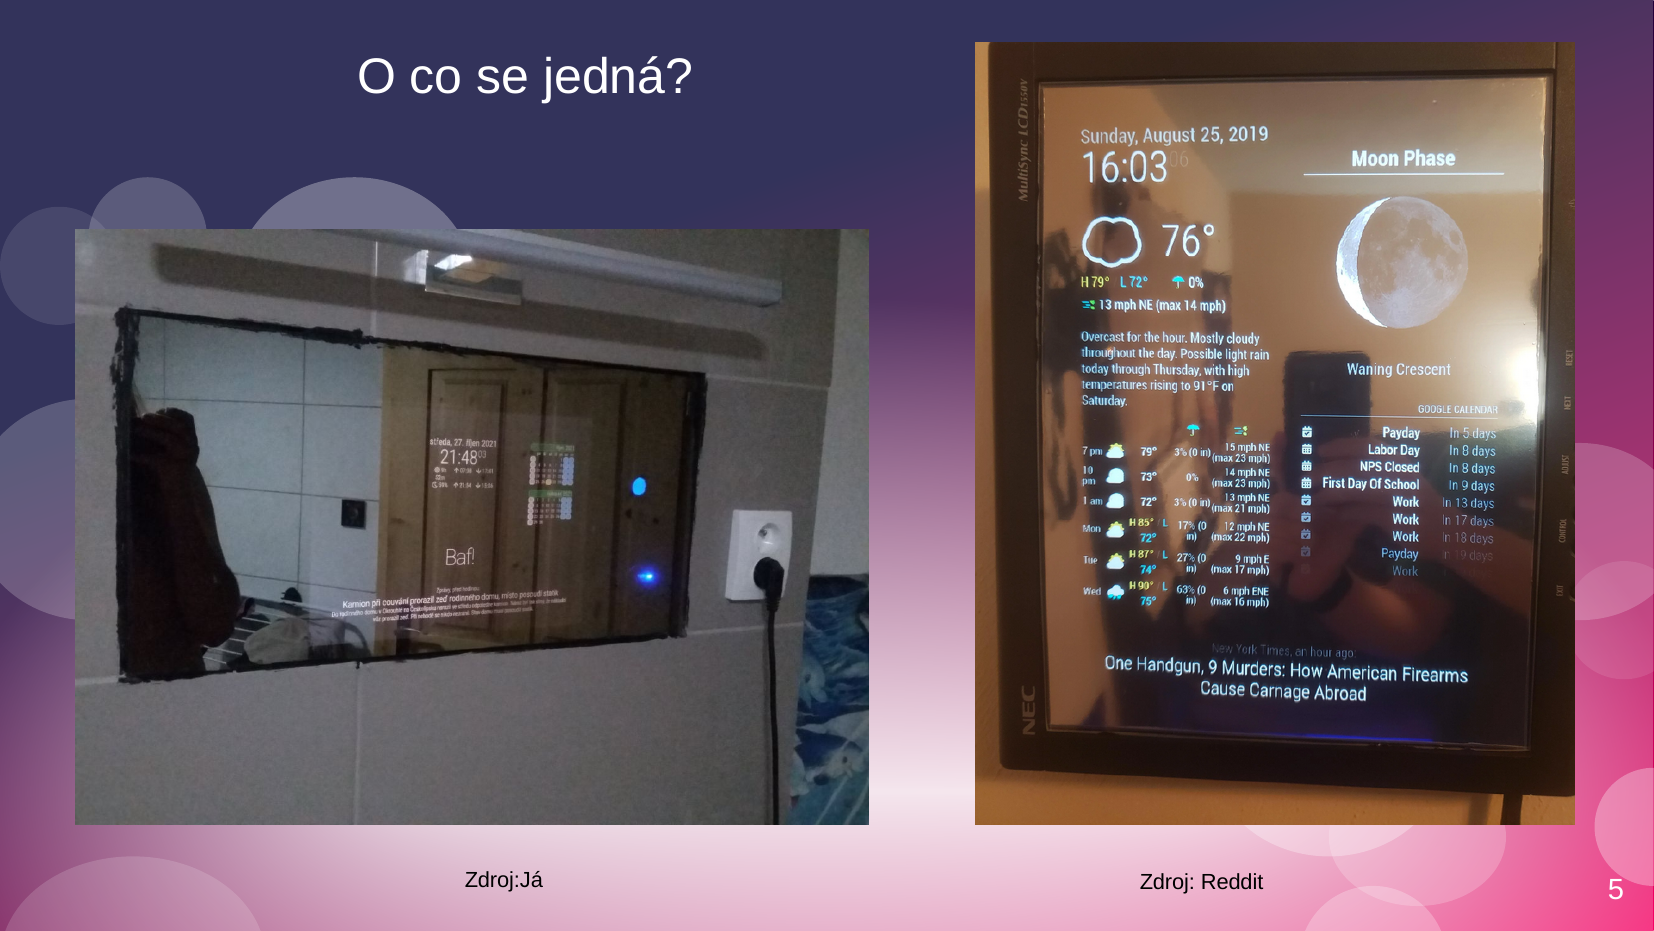

# O co se jedná?
Zdroj:Já
Zdroj: Reddit